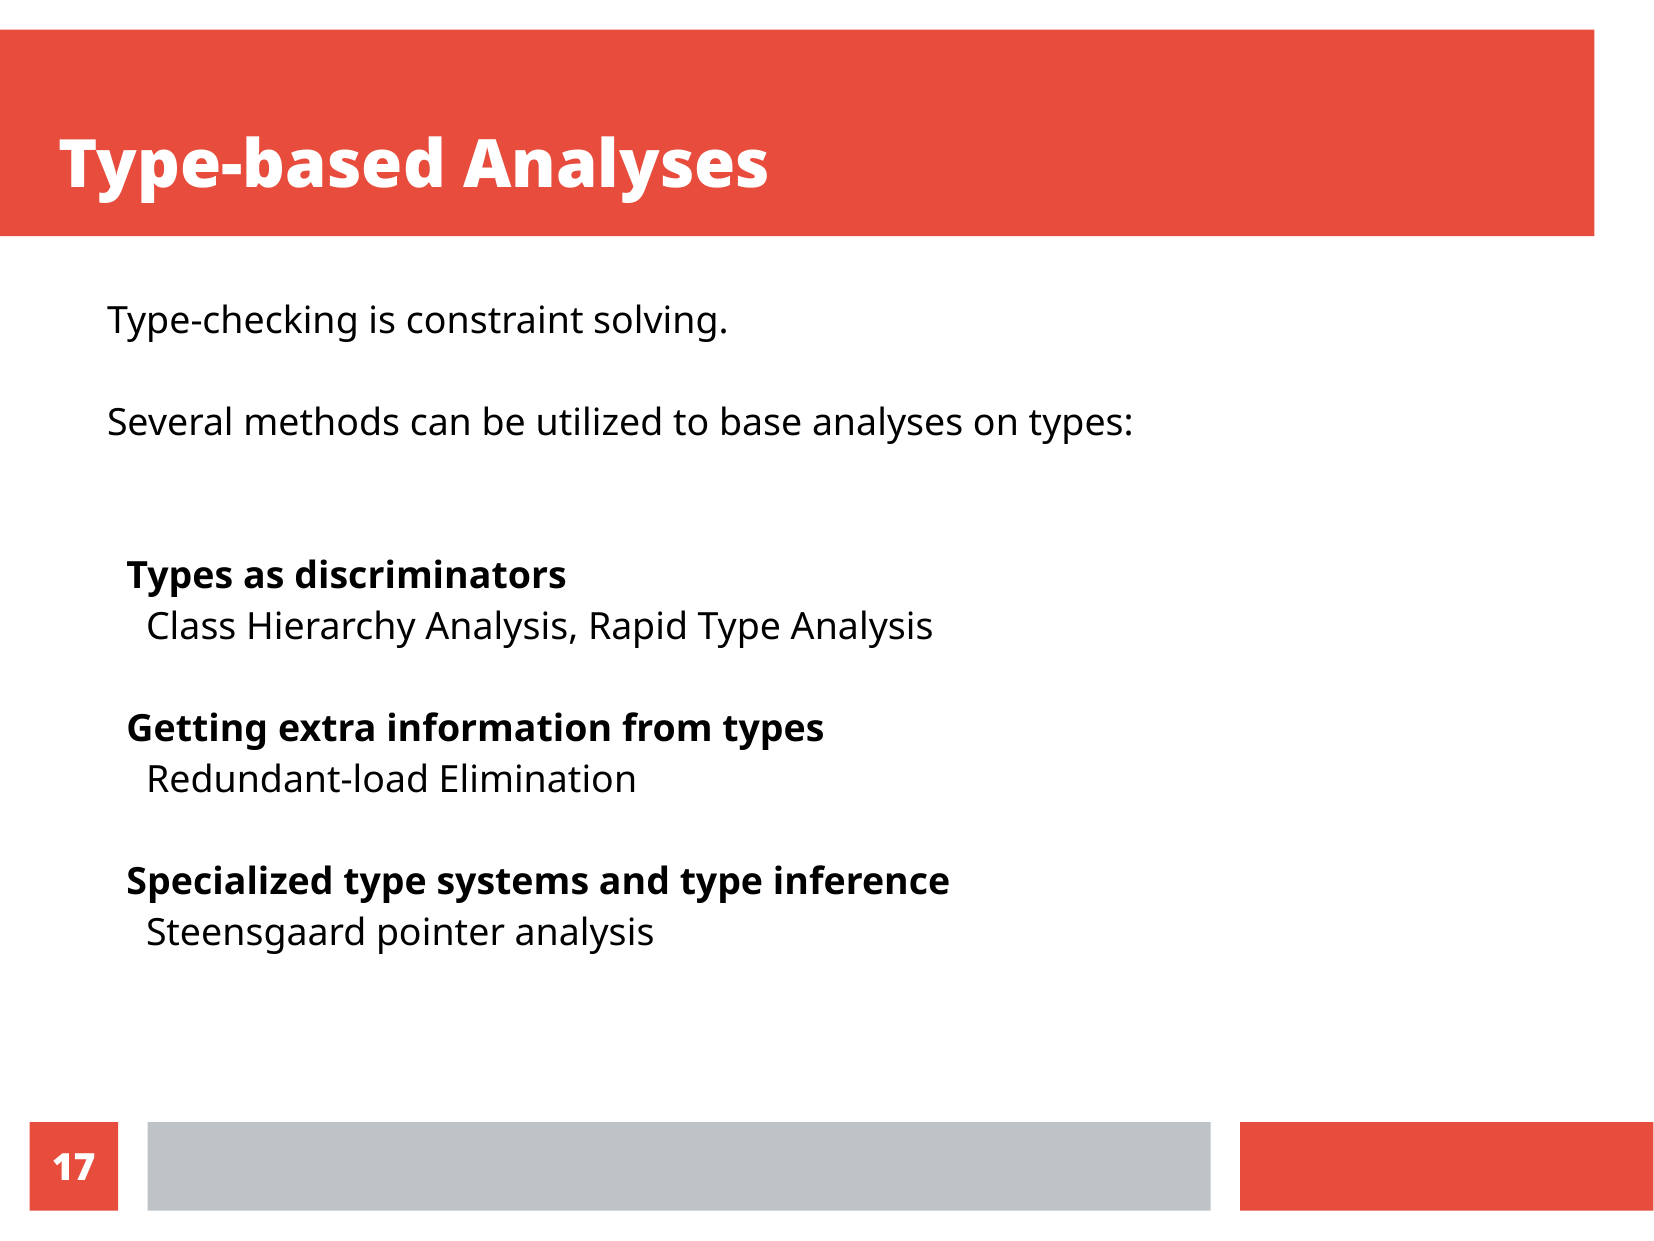

# Type-based Analyses
Type-checking is constraint solving.
Several methods can be utilized to base analyses on types:
 Types as discriminators
 Class Hierarchy Analysis, Rapid Type Analysis
 Getting extra information from types
 Redundant-load Elimination
 Specialized type systems and type inference
 Steensgaard pointer analysis
17